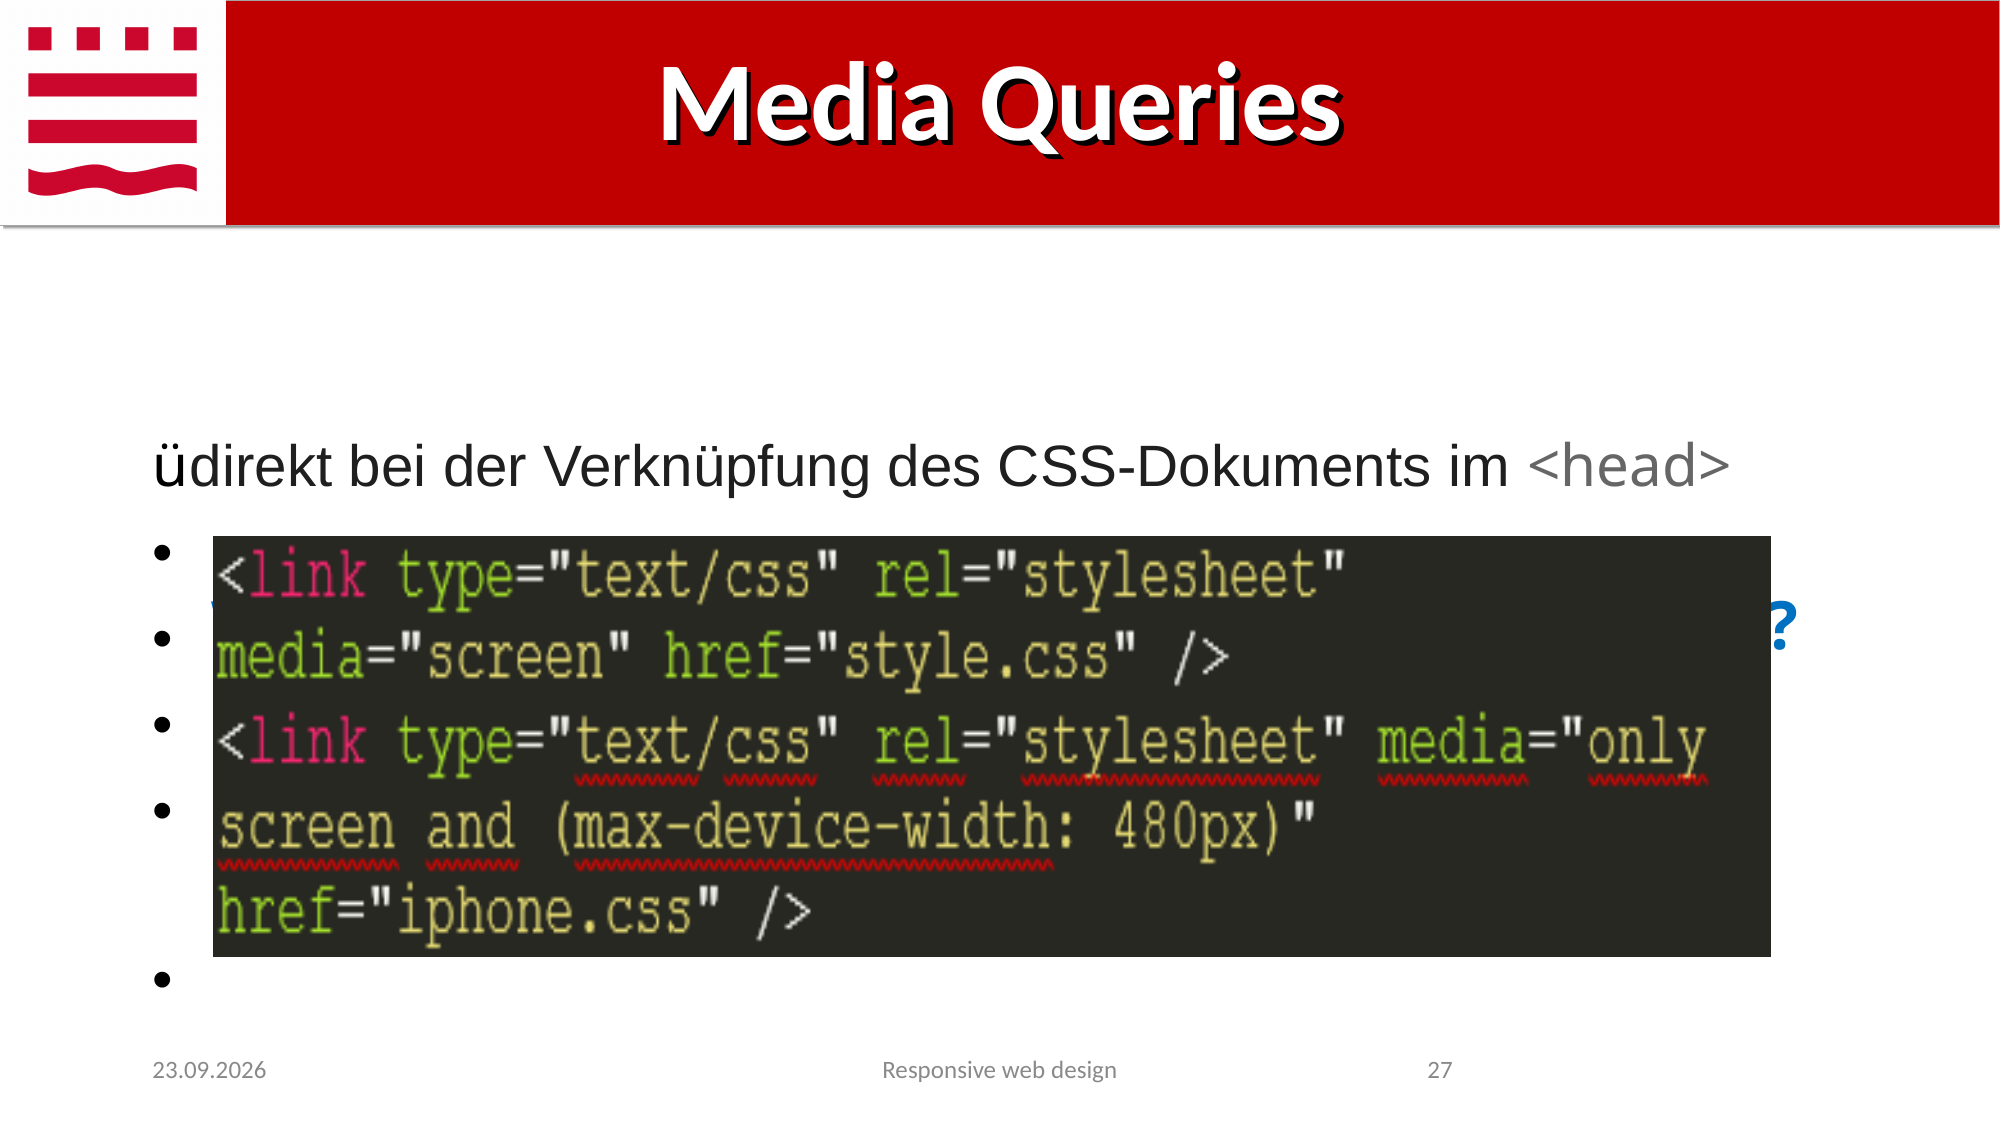

Media Queries
# Wie können Media Queries verwendet werden ?
direkt bei der Verknüpfung des CSS-Dokuments im <head>
Responsive web design
27